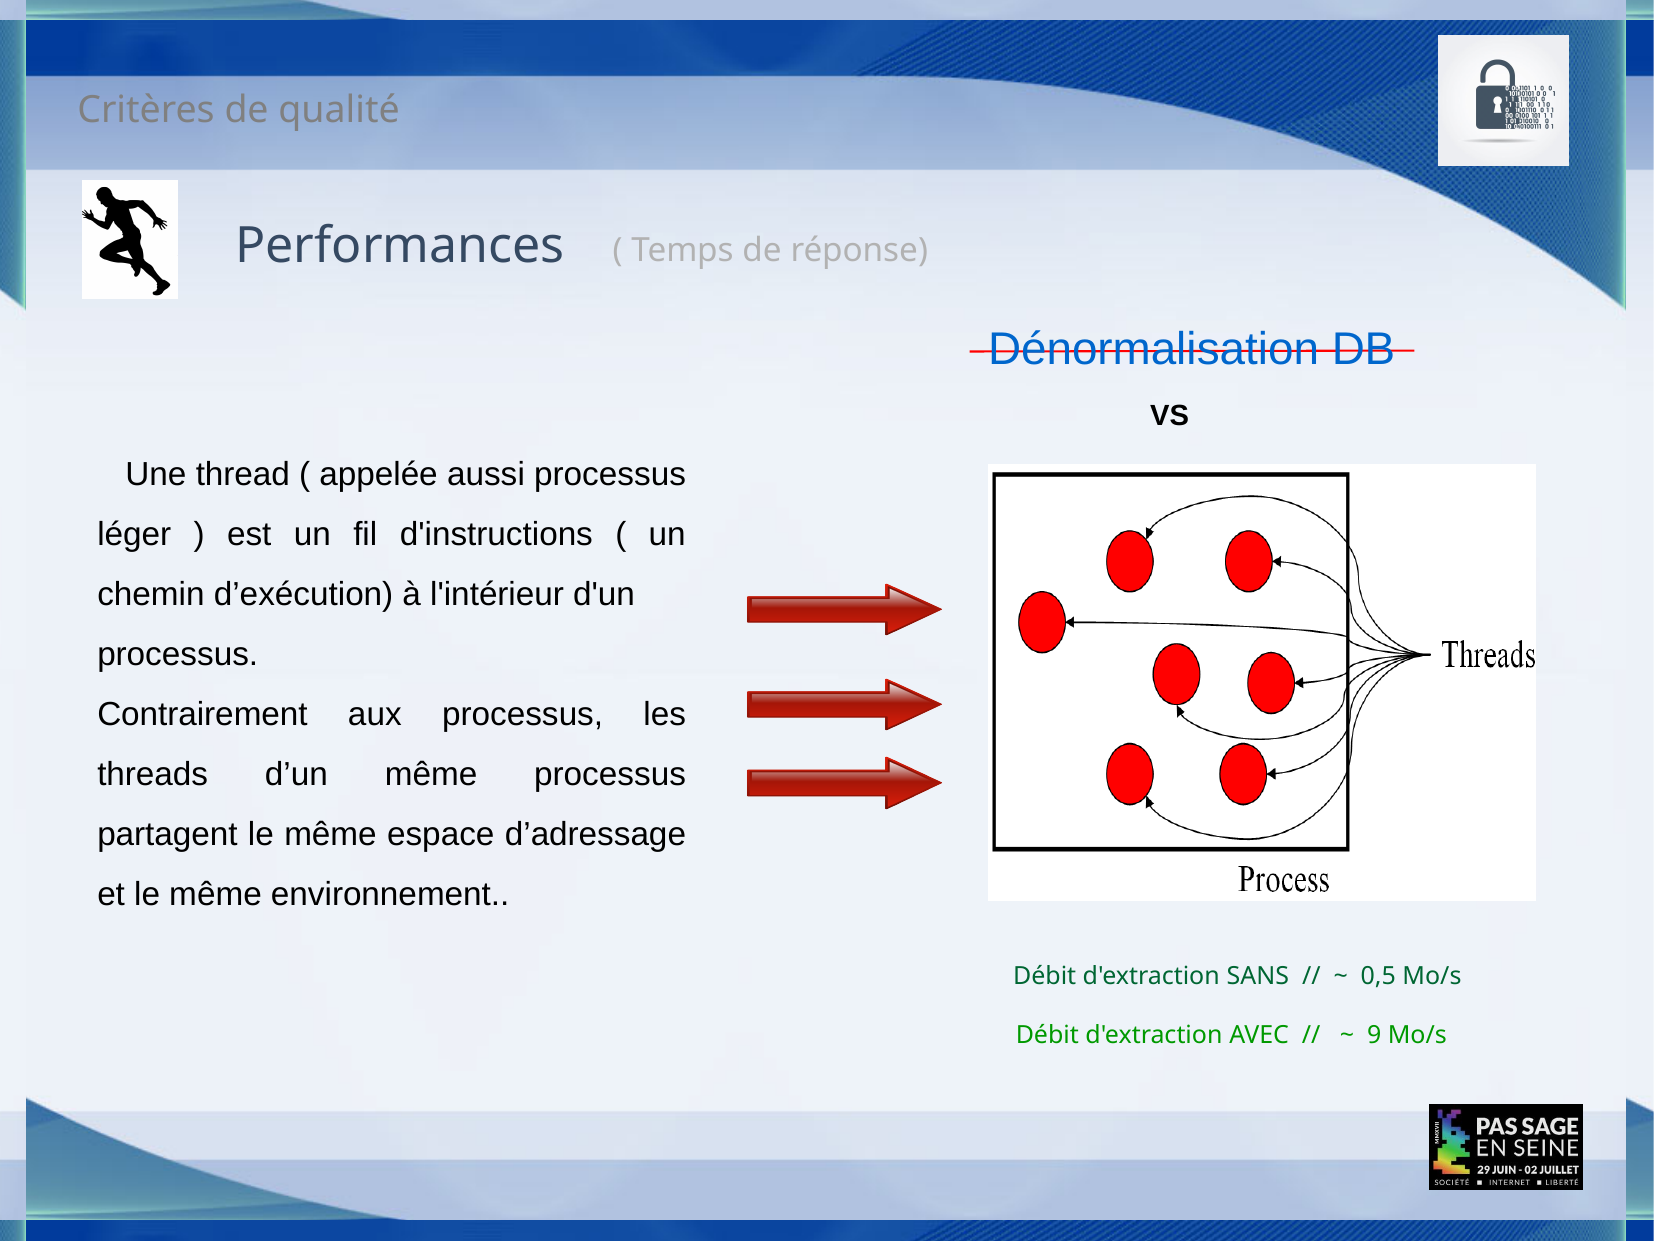

Critères de qualité
# Performances
( Temps de réponse)
Dénormalisation DB
VS
 Une thread ( appelée aussi processus léger ) est un fil d'instructions ( un chemin d’exécution) à l'intérieur d'un
processus.
Contrairement aux processus, les threads d’un même processus partagent le même espace d’adressage et le même environnement..
 Débit d'extraction SANS // ~ 0,5 Mo/s
 Débit d'extraction AVEC // ~ 9 Mo/s